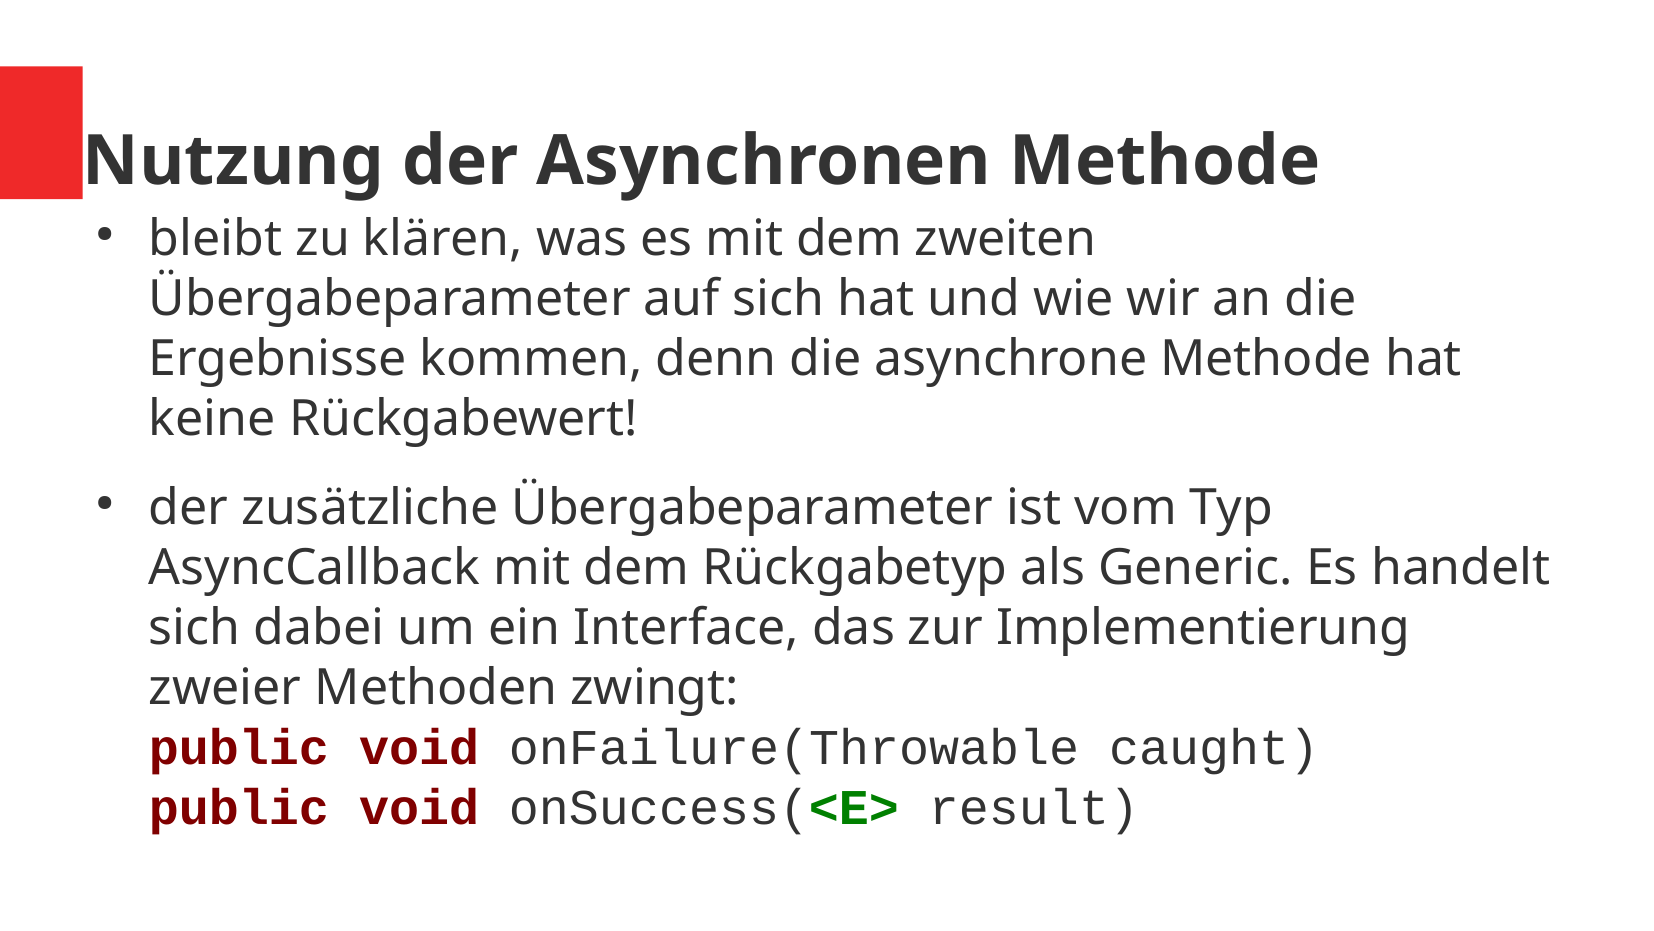

# Nutzung der Asynchronen Methode
bleibt zu klären, was es mit dem zweiten Übergabeparameter auf sich hat und wie wir an die Ergebnisse kommen, denn die asynchrone Methode hat keine Rückgabewert!
der zusätzliche Übergabeparameter ist vom Typ AsyncCallback mit dem Rückgabetyp als Generic. Es handelt sich dabei um ein Interface, das zur Implementierung zweier Methoden zwingt:
public void onFailure(Throwable caught)
public void onSuccess(<E> result)